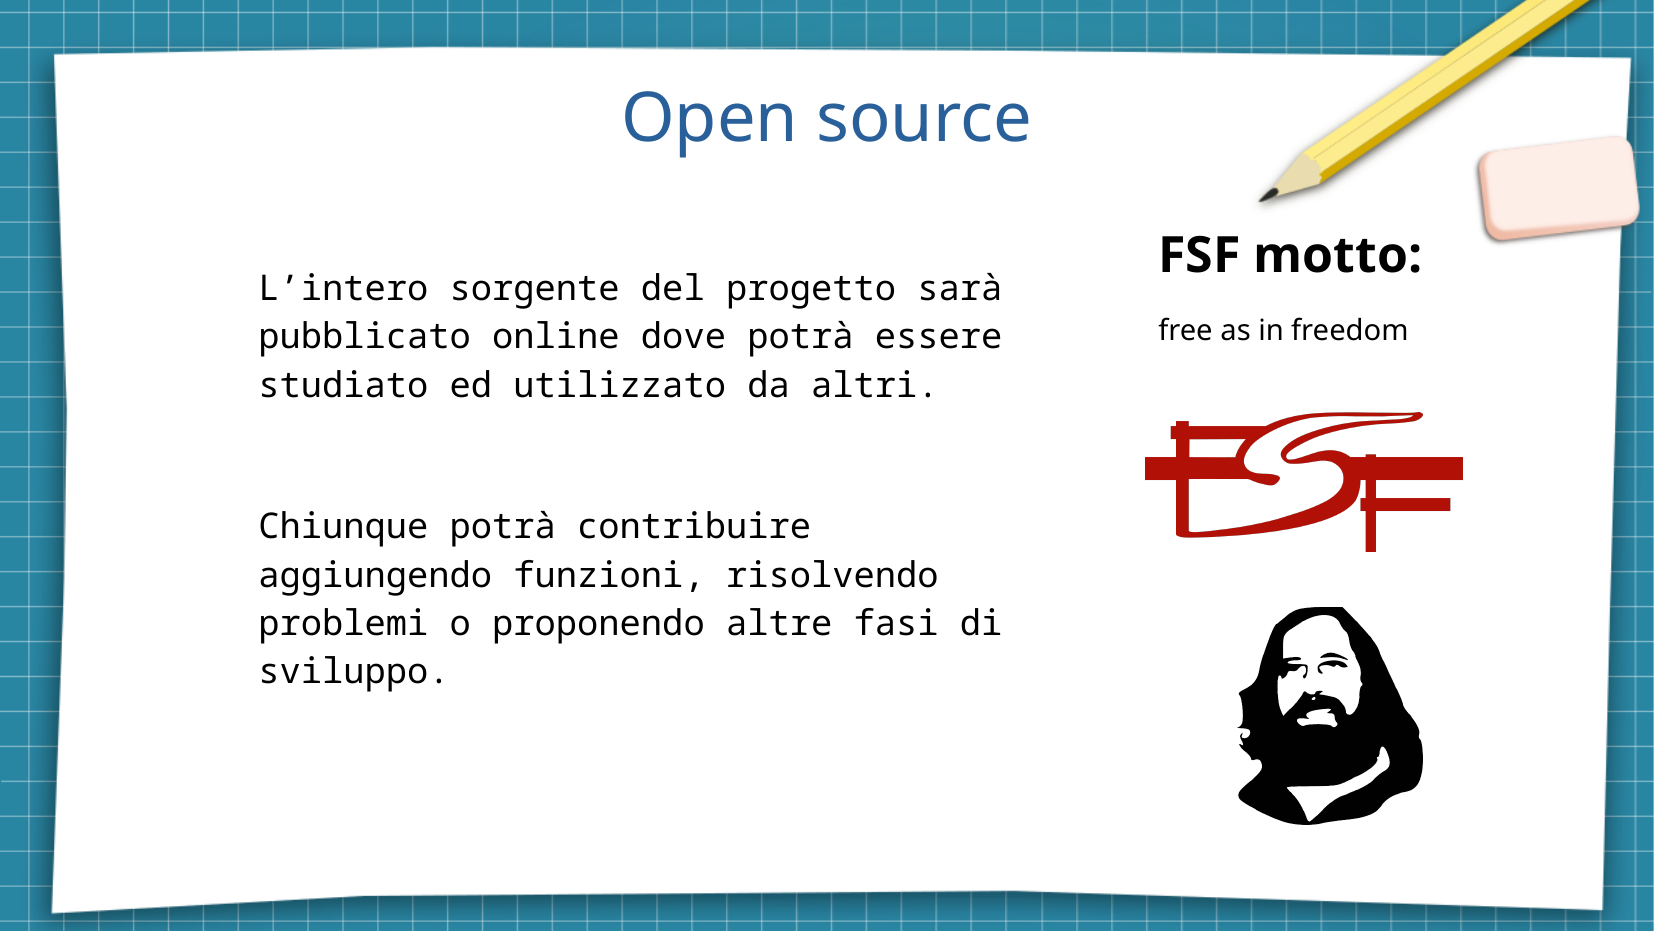

# Open source
FSF motto:
free as in freedom
L’intero sorgente del progetto sarà pubblicato online dove potrà essere studiato ed utilizzato da altri.
Chiunque potrà contribuire aggiungendo funzioni, risolvendo problemi o proponendo altre fasi di sviluppo.